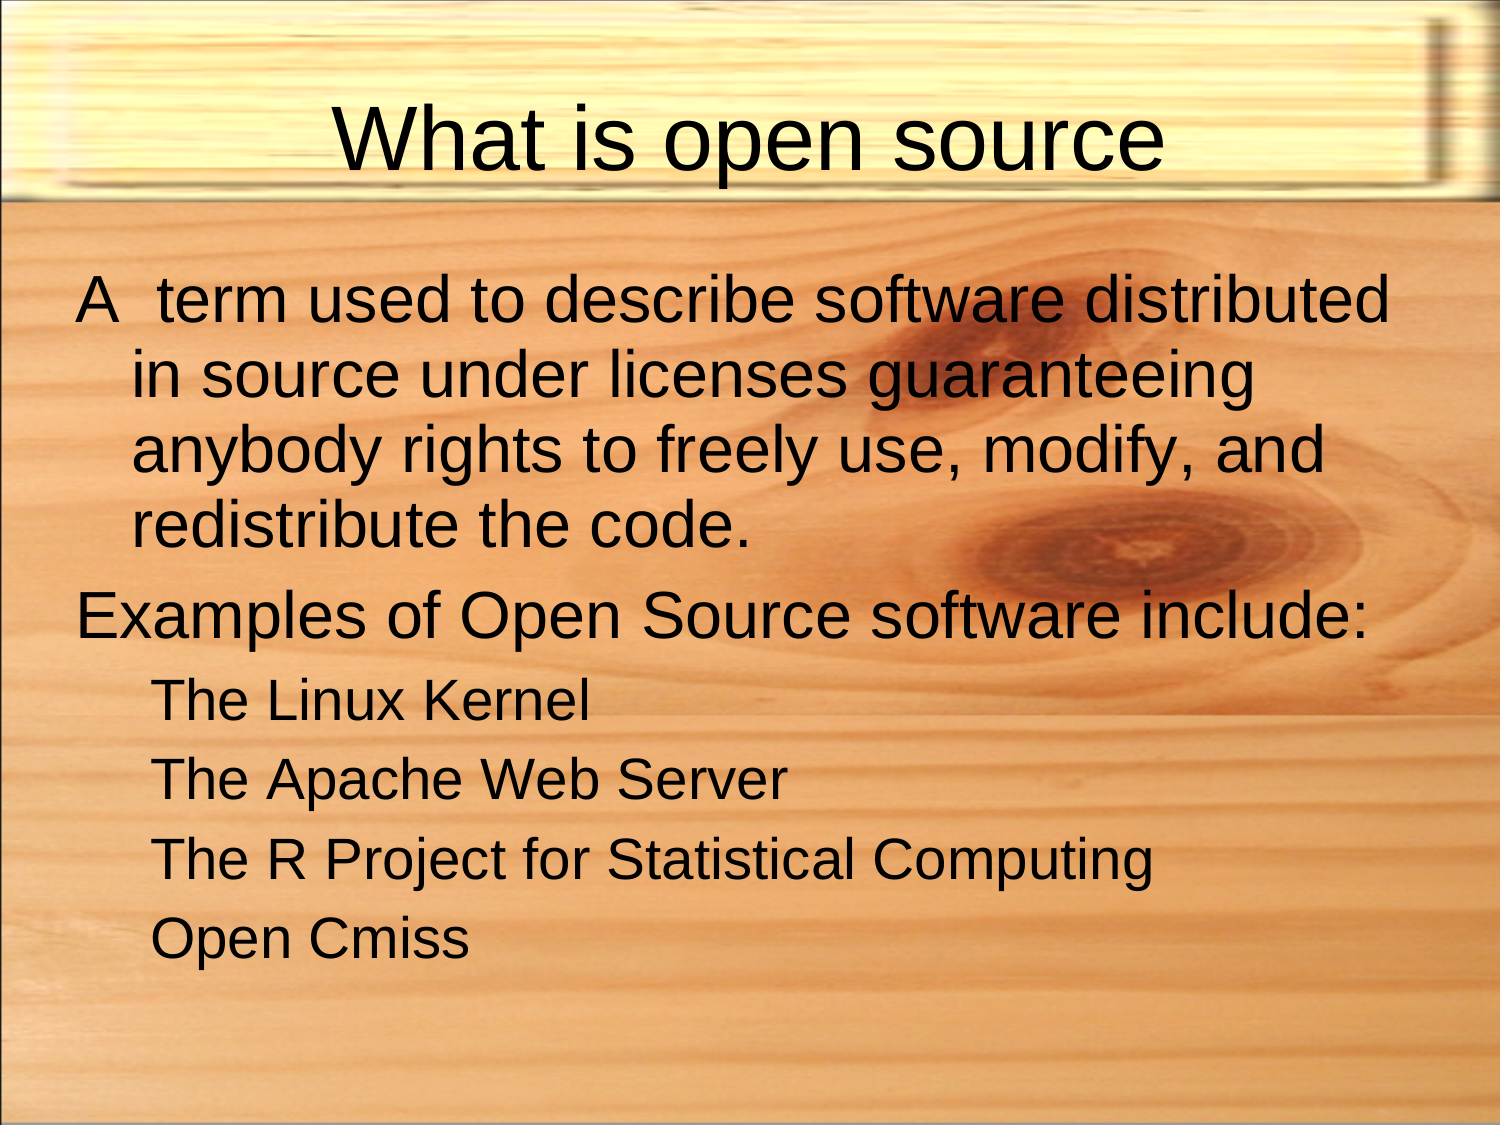

# What is open source
A term used to describe software distributed in source under licenses guaranteeing anybody rights to freely use, modify, and redistribute the code.
Examples of Open Source software include:
The Linux Kernel
The Apache Web Server
The R Project for Statistical Computing
Open Cmiss